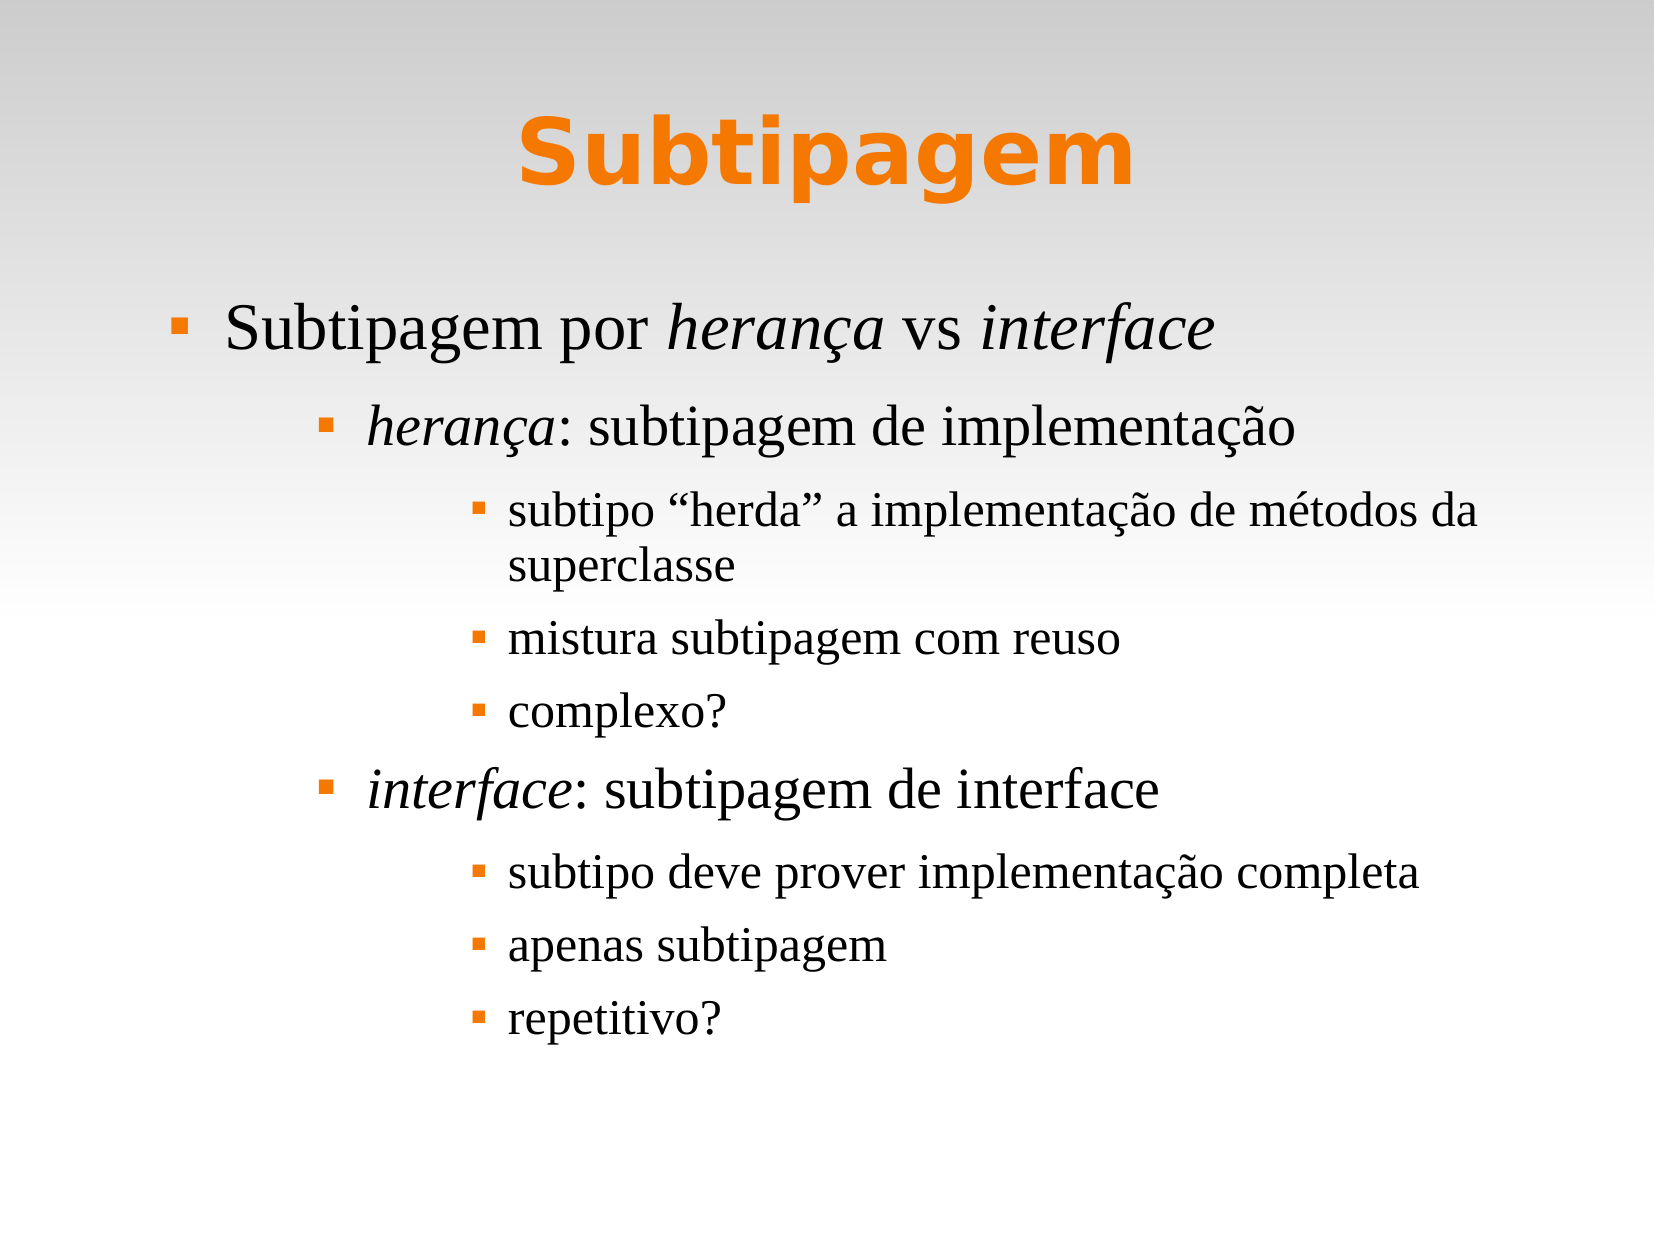

# Subtipagem
Subtipagem por herança vs interface
herança: subtipagem de implementação
subtipo “herda” a implementação de métodos da superclasse
mistura subtipagem com reuso
complexo?
interface: subtipagem de interface
subtipo deve prover implementação completa
apenas subtipagem
repetitivo?